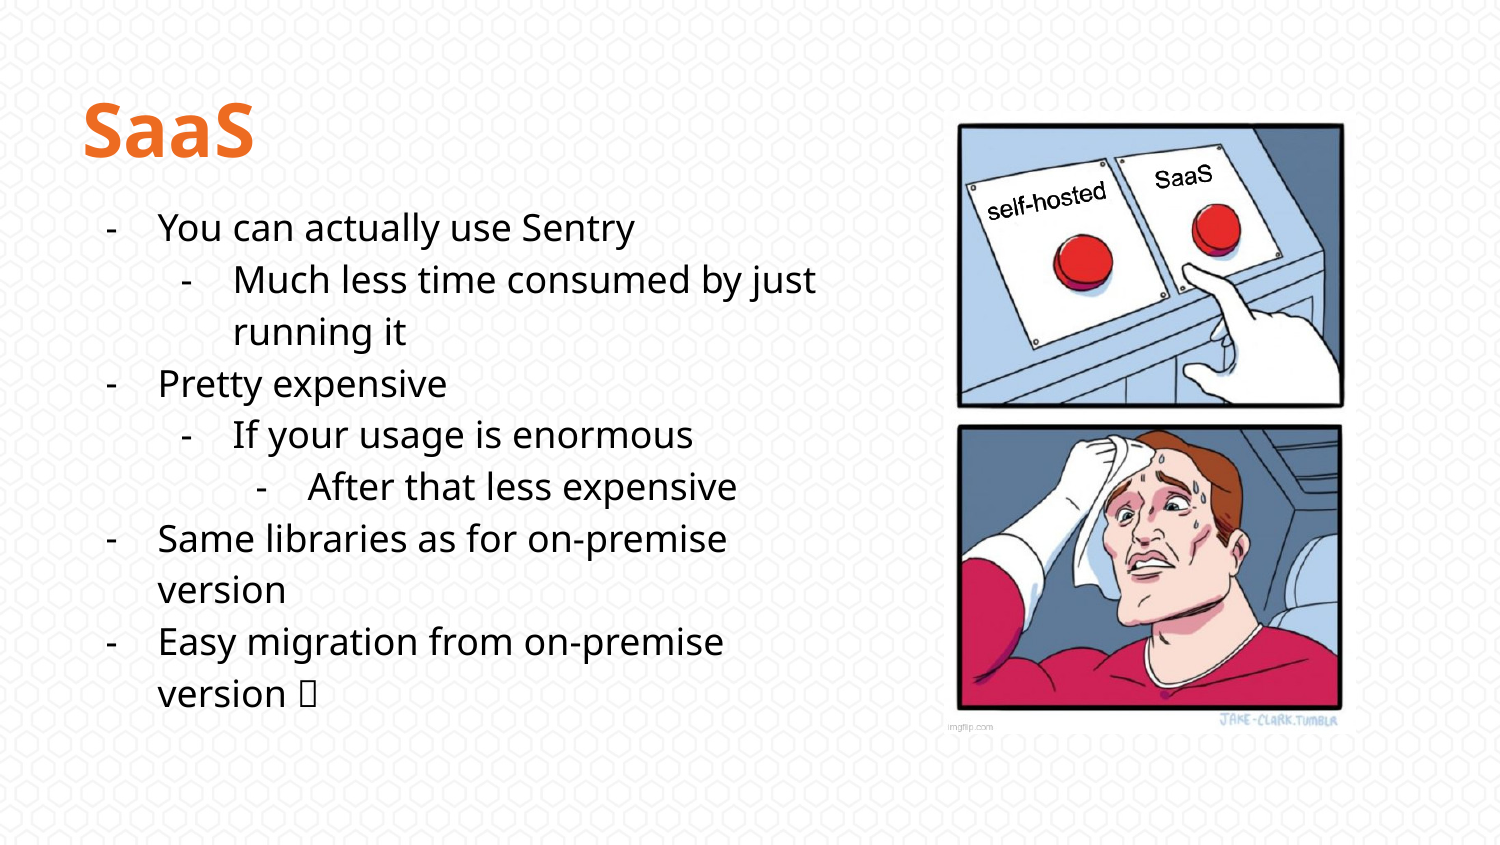

SaaS
# You can actually use Sentry
Much less time consumed by just running it
Pretty expensive
If your usage is enormous
After that less expensive
Same libraries as for on-premise version
Easy migration from on-premise
version 👏